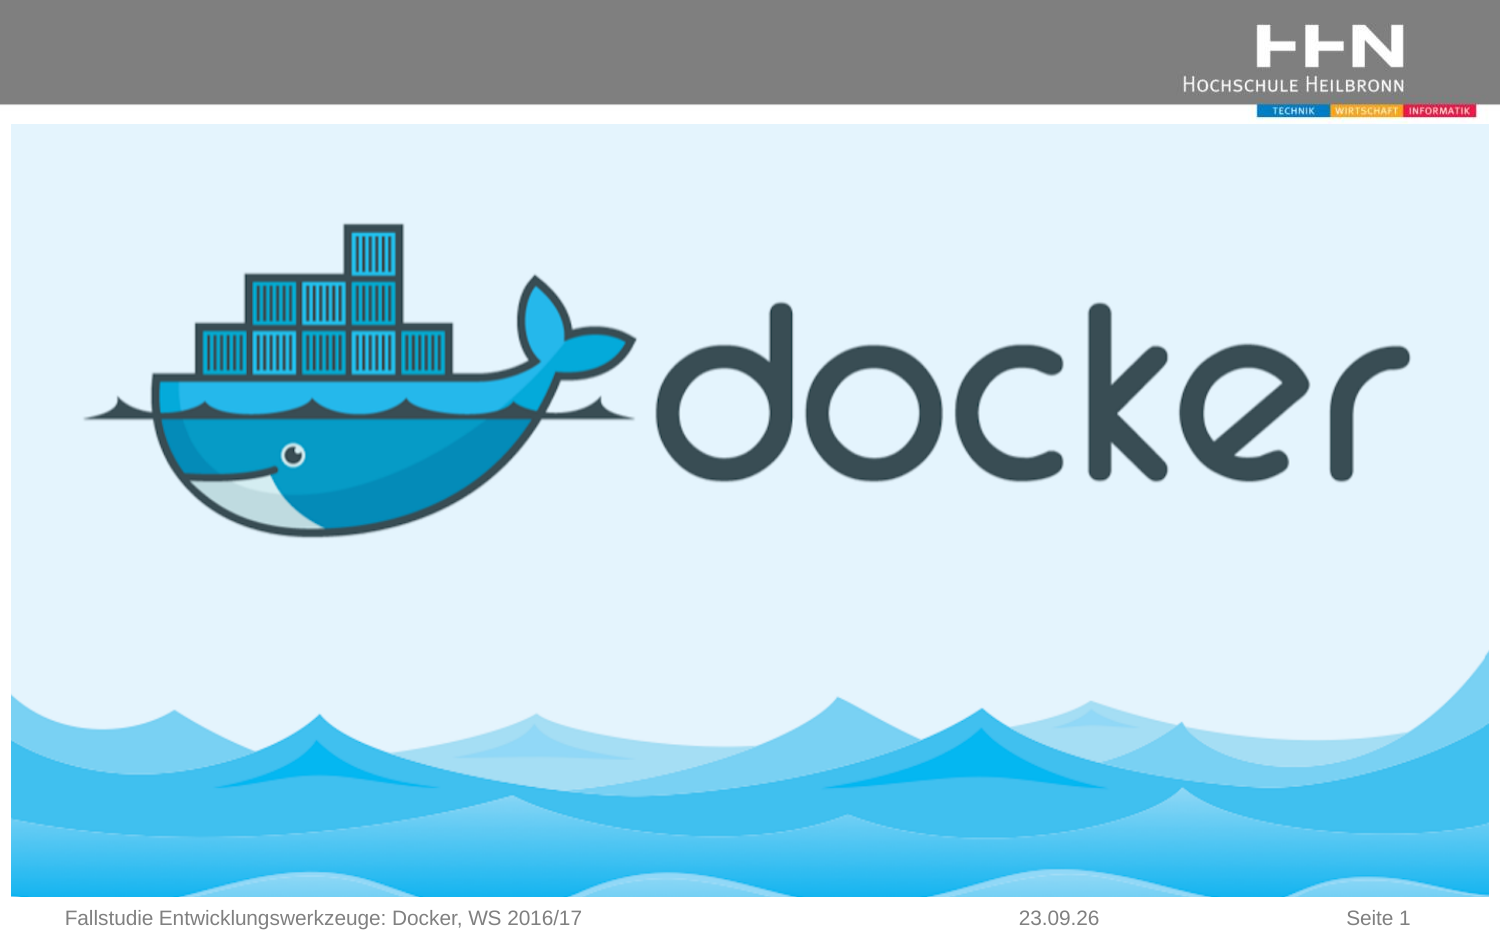

# Docker
Fallstudie Entwicklungswerkzeuge: Docker, WS 2016/17
Seite